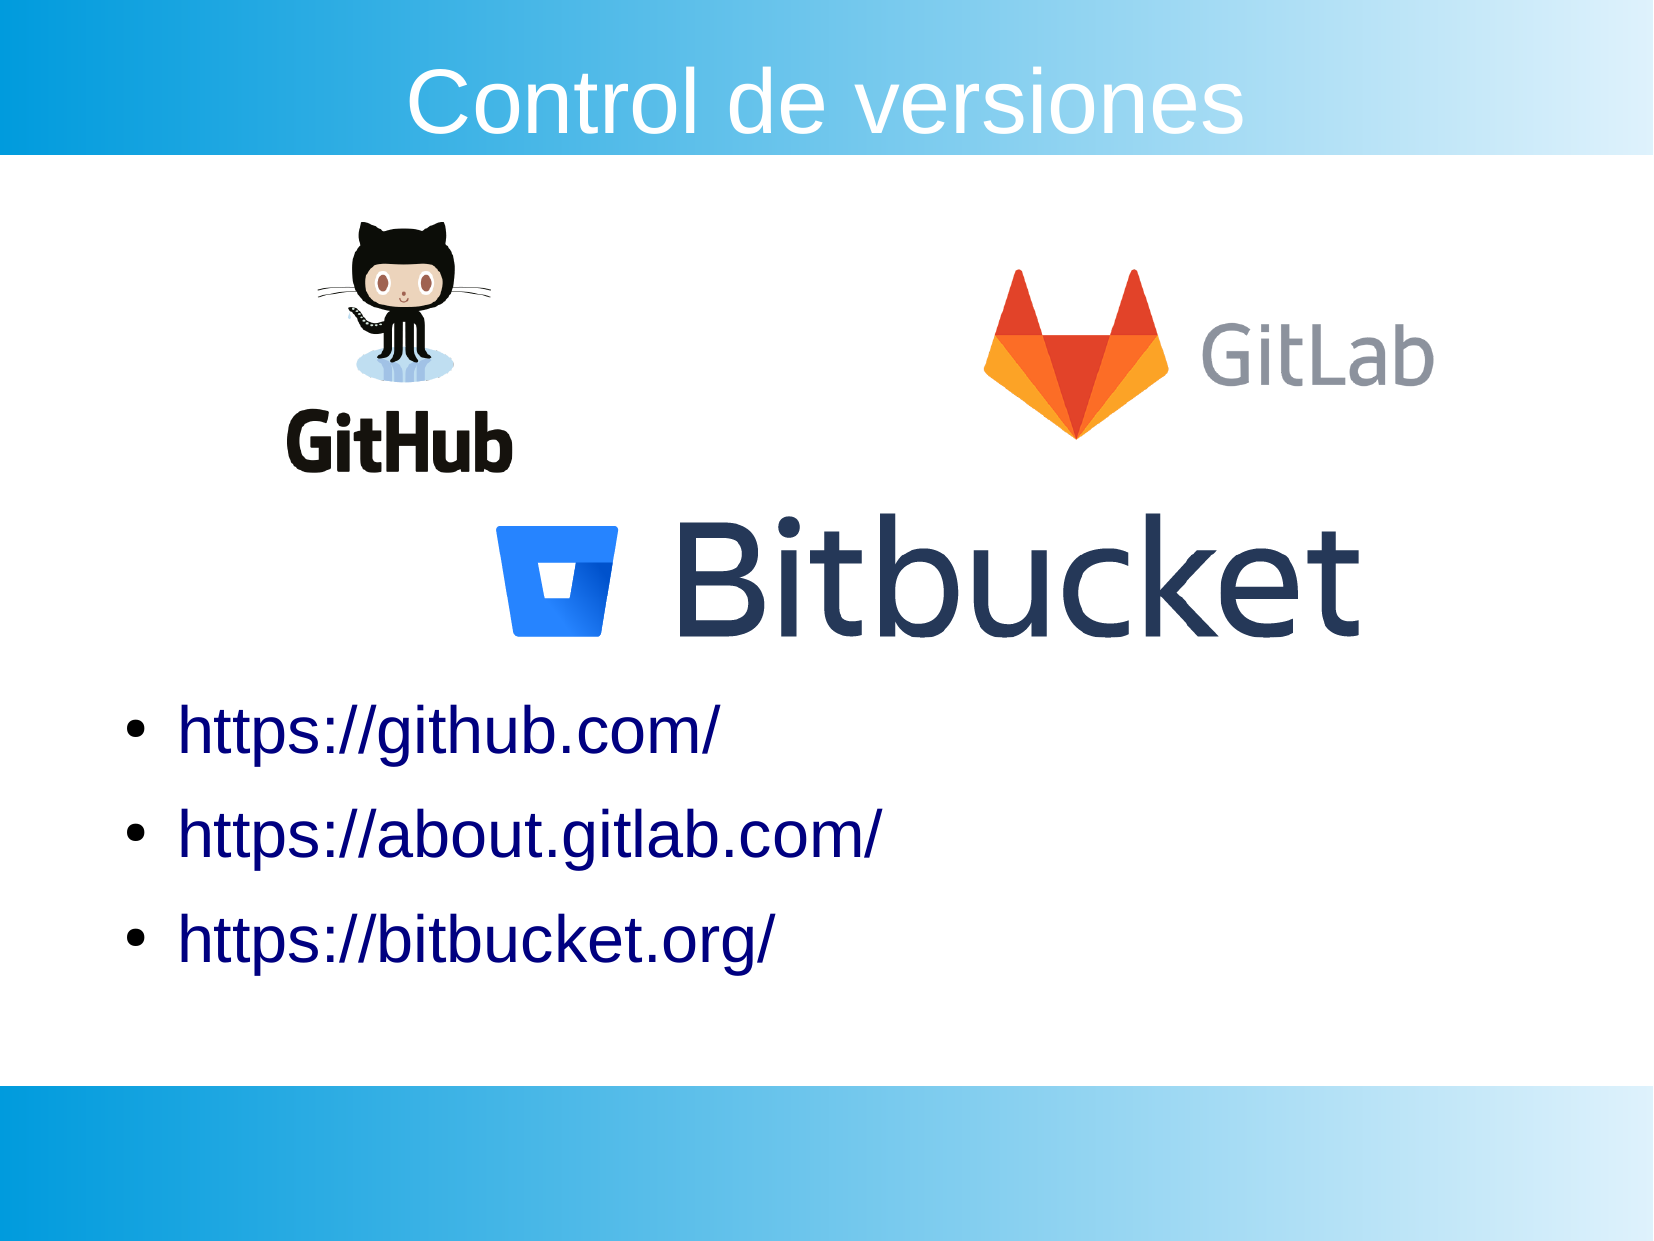

# Control de versiones
https://github.com/
https://about.gitlab.com/
https://bitbucket.org/